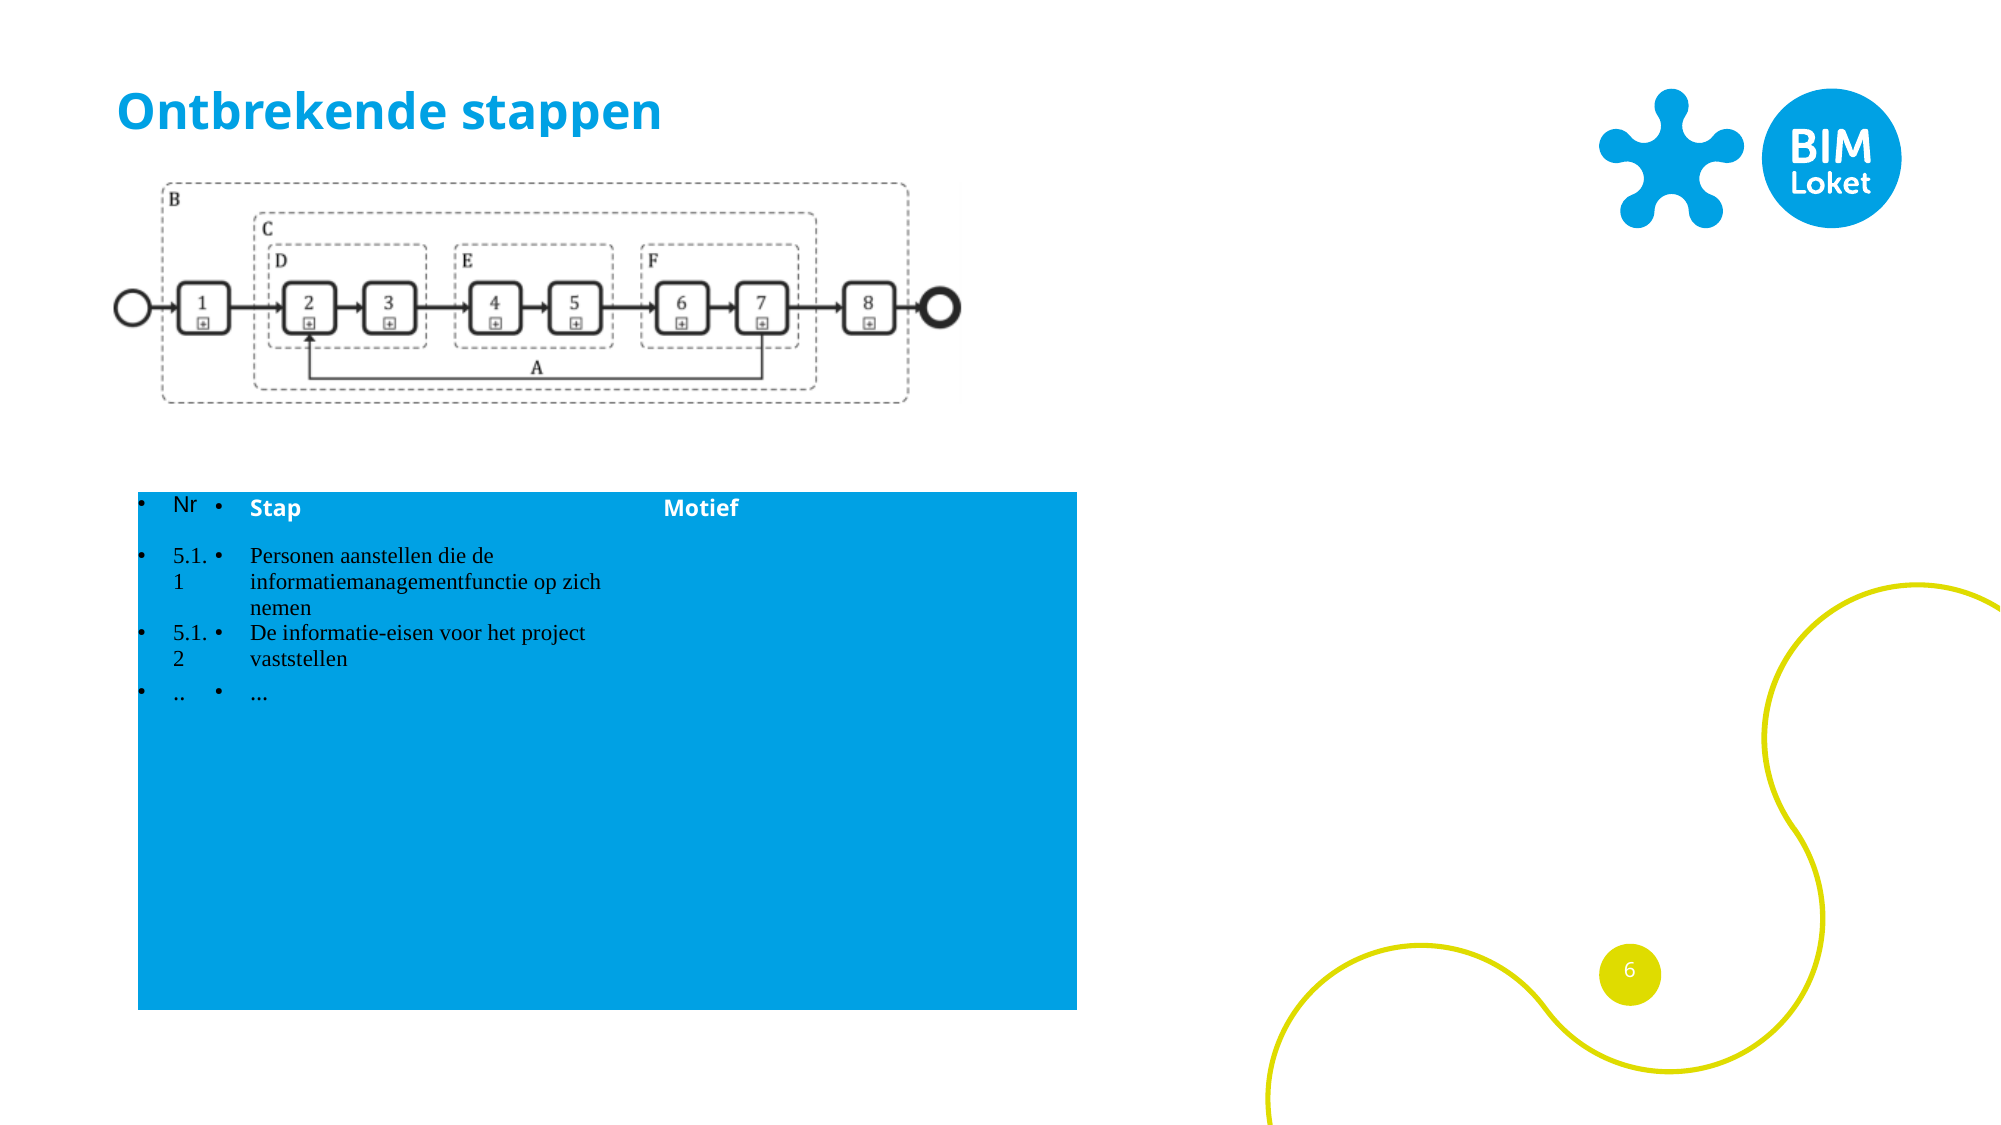

# Ontbrekende stappen
| Nr | Stap | Motief |
| --- | --- | --- |
| 5.1.1 | Personen aanstellen die de informatiemanagementfunctie op zich nemen | |
| 5.1.2 | De informatie-eisen voor het project vaststellen | |
| .. | … | |
| | | |
| | | |
| | | |
| | | |
| | | |